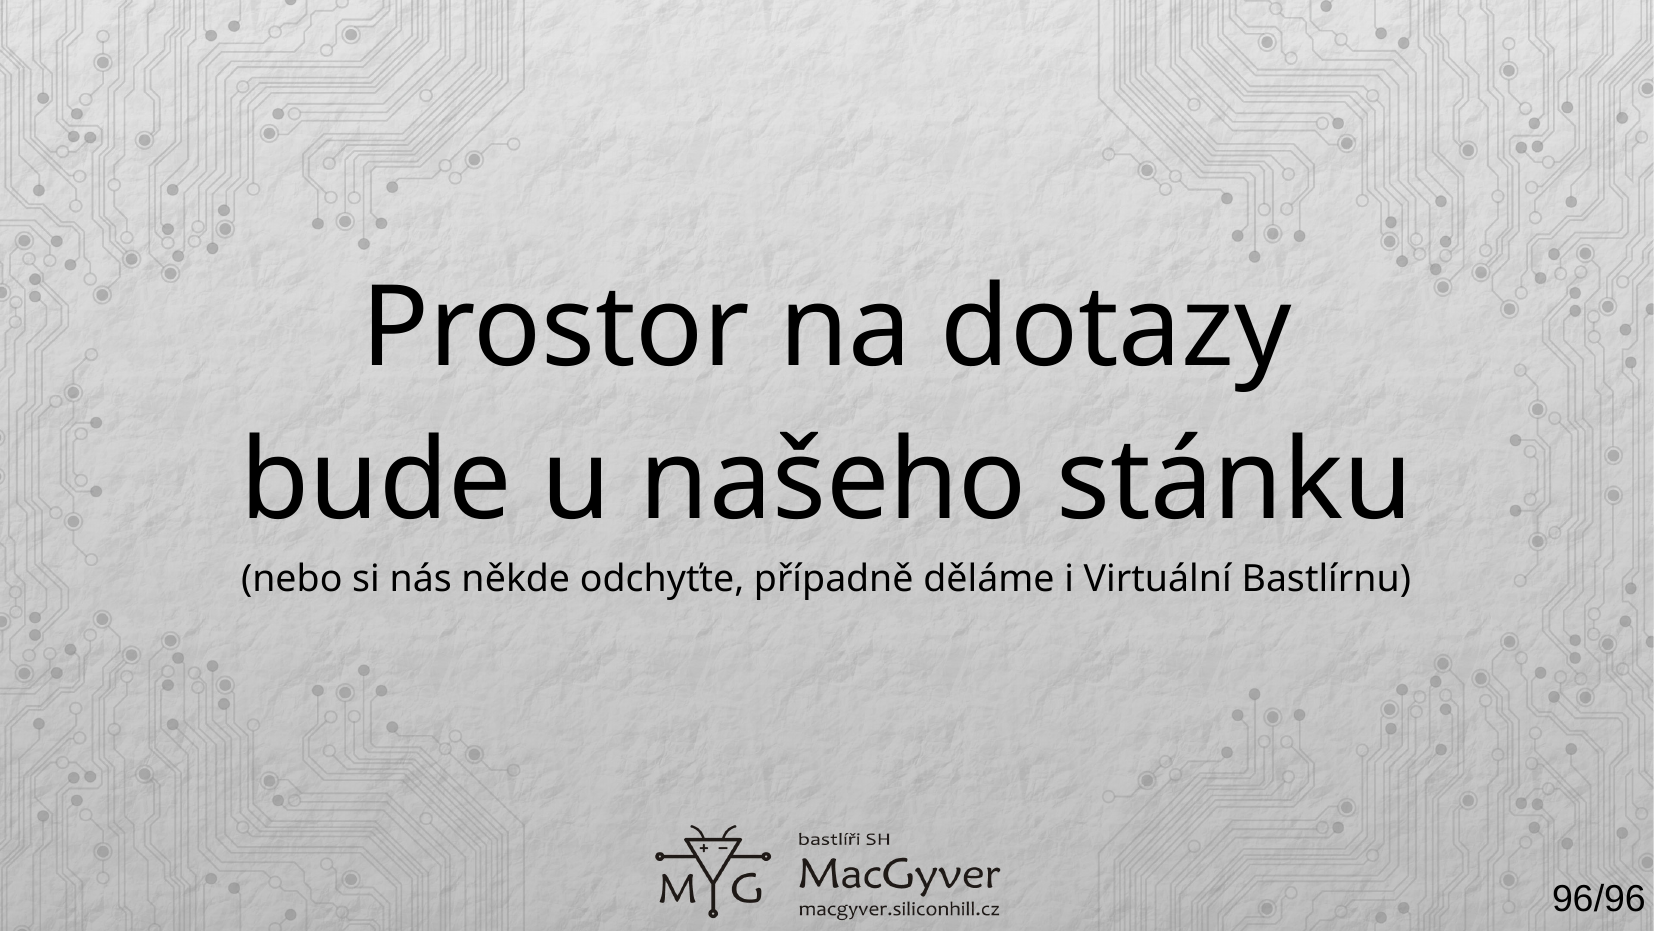

# Prostor na dotazy bude u našeho stánku
(nebo si nás někde odchyťte, případně děláme i Virtuální Bastlírnu)